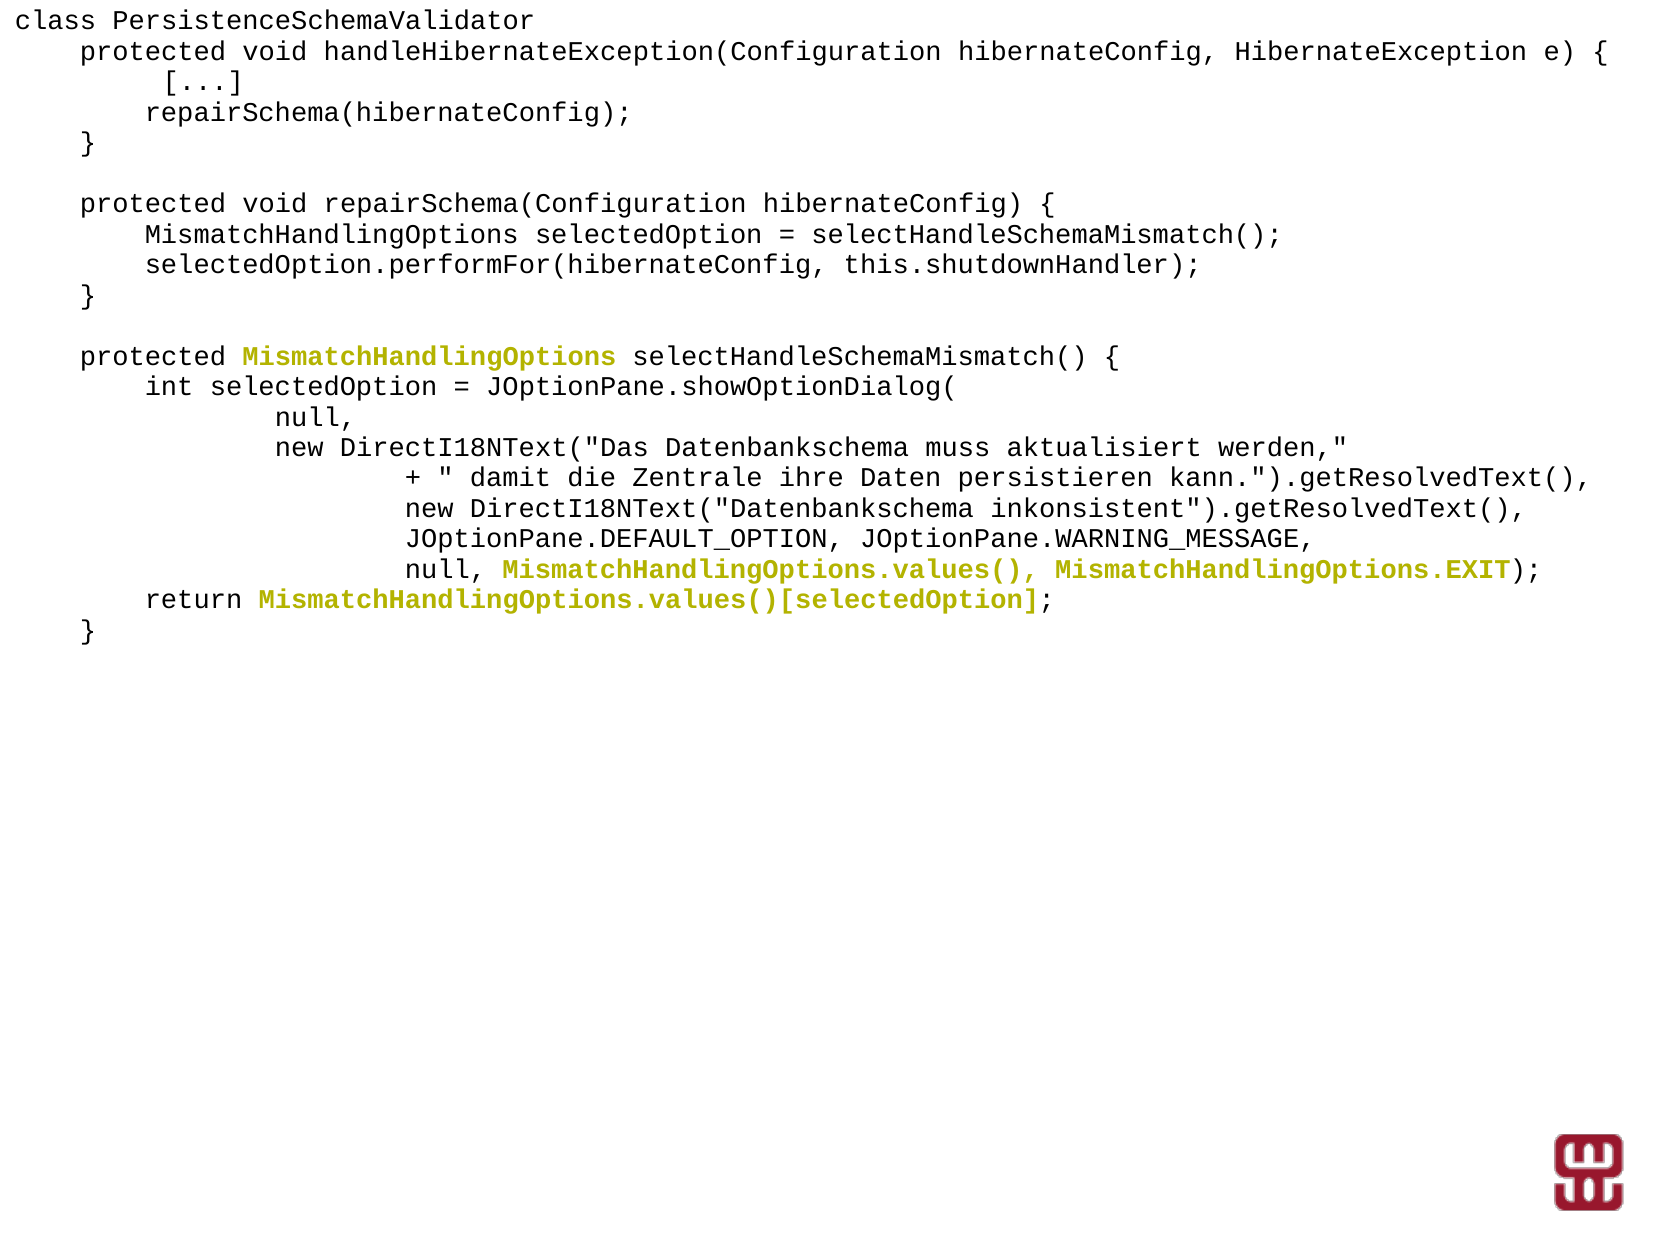

class PersistenceSchemaValidator
 protected void handleHibernateException(Configuration hibernateConfig, HibernateException e) {
		[...]
 repairSchema(hibernateConfig);
 }
 protected void repairSchema(Configuration hibernateConfig) {
 MismatchHandlingOptions selectedOption = selectHandleSchemaMismatch();
 selectedOption.performFor(hibernateConfig, this.shutdownHandler);
 }
 protected MismatchHandlingOptions selectHandleSchemaMismatch() {
 int selectedOption = JOptionPane.showOptionDialog(
 null,
 new DirectI18NText("Das Datenbankschema muss aktualisiert werden,"
 + " damit die Zentrale ihre Daten persistieren kann.").getResolvedText(),
 new DirectI18NText("Datenbankschema inkonsistent").getResolvedText(),
 JOptionPane.DEFAULT_OPTION, JOptionPane.WARNING_MESSAGE,
 null, MismatchHandlingOptions.values(), MismatchHandlingOptions.EXIT);
 return MismatchHandlingOptions.values()[selectedOption];
 }